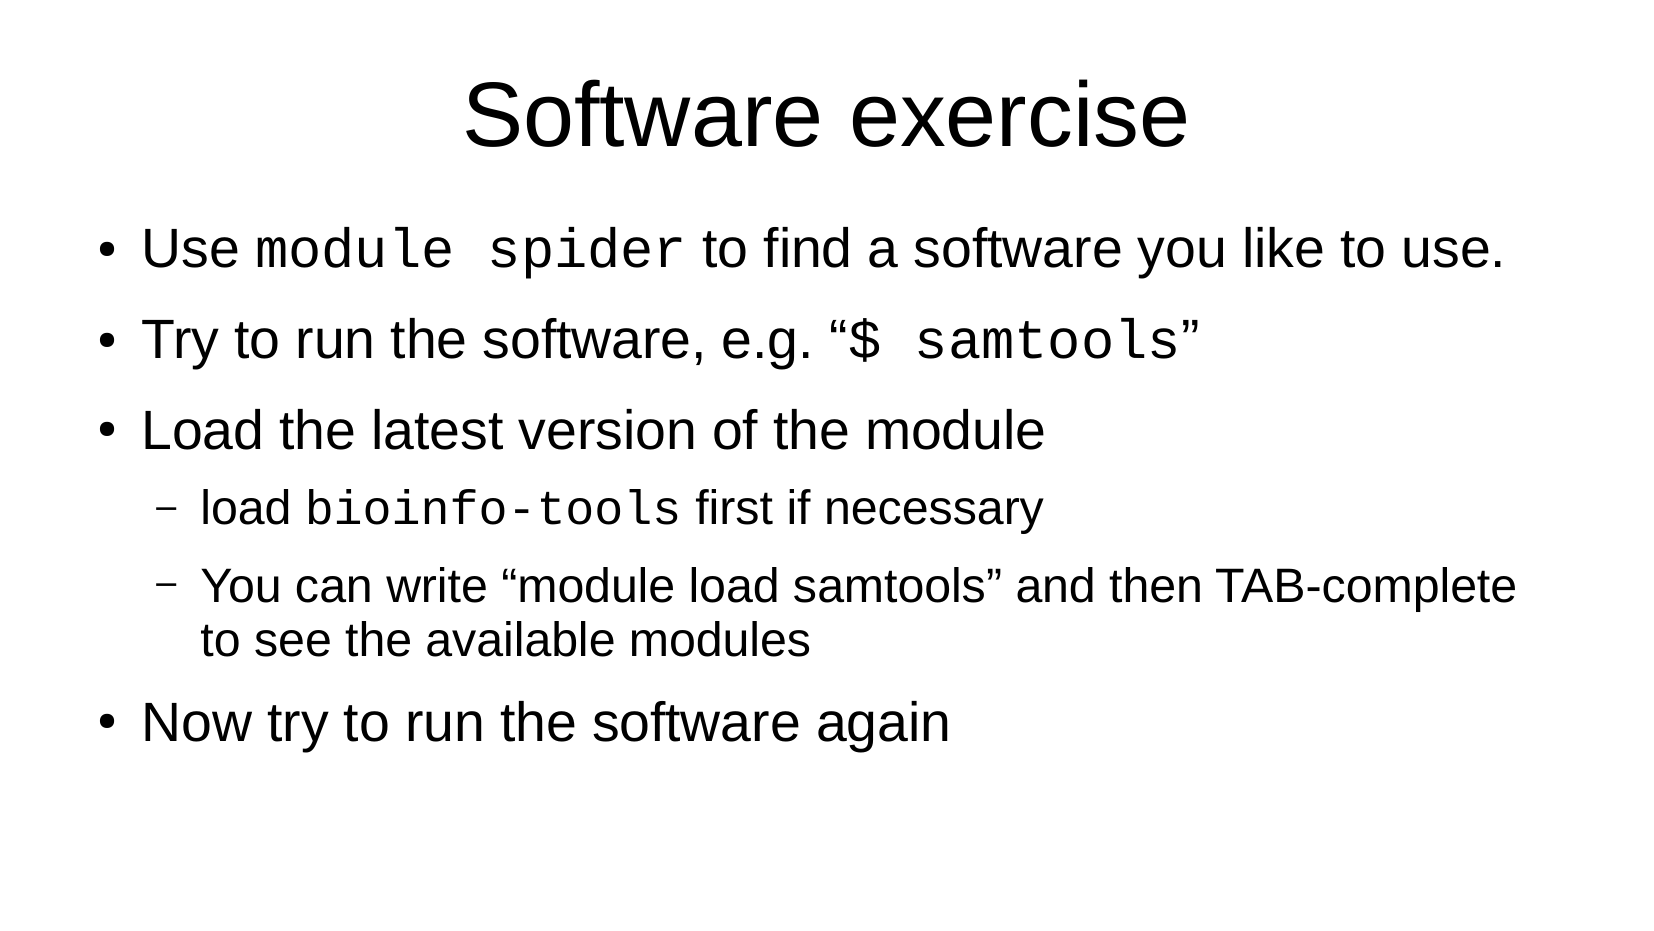

# Software exercise
Use module spider to find a software you like to use.
Try to run the software, e.g. “$ samtools”
Load the latest version of the module
load bioinfo-tools first if necessary
You can write “module load samtools” and then TAB-complete to see the available modules
Now try to run the software again